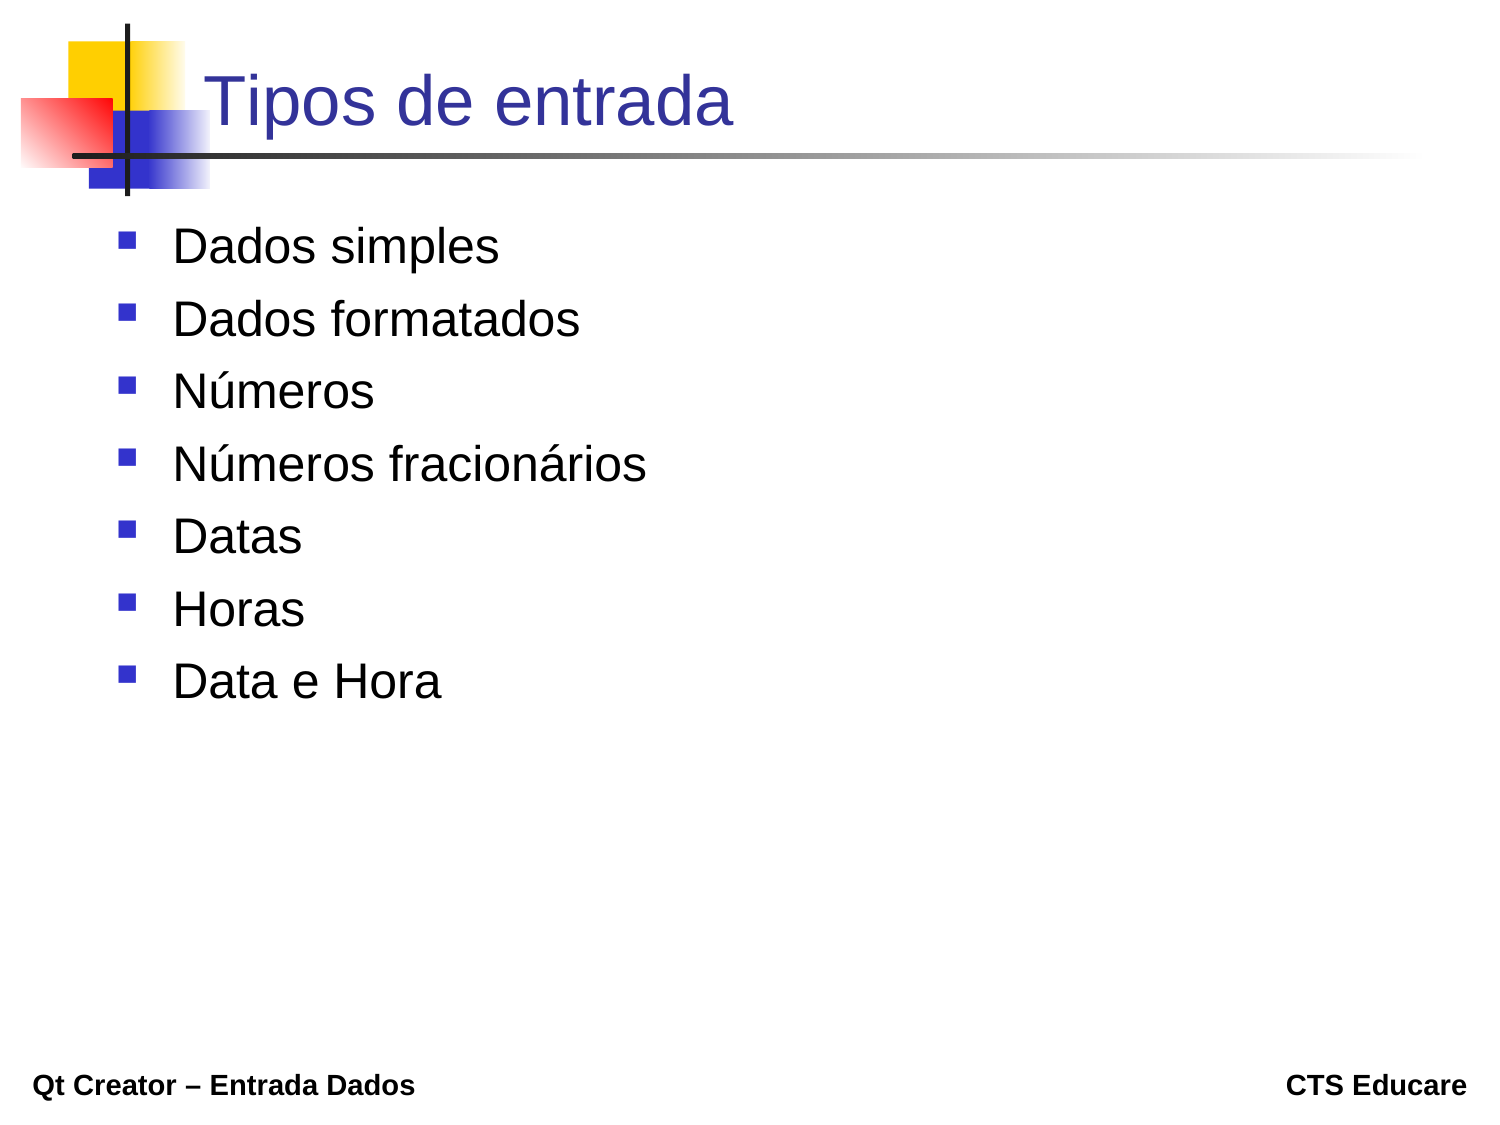

# Tipos de entrada
Dados simples
Dados formatados
Números
Números fracionários
Datas
Horas
Data e Hora